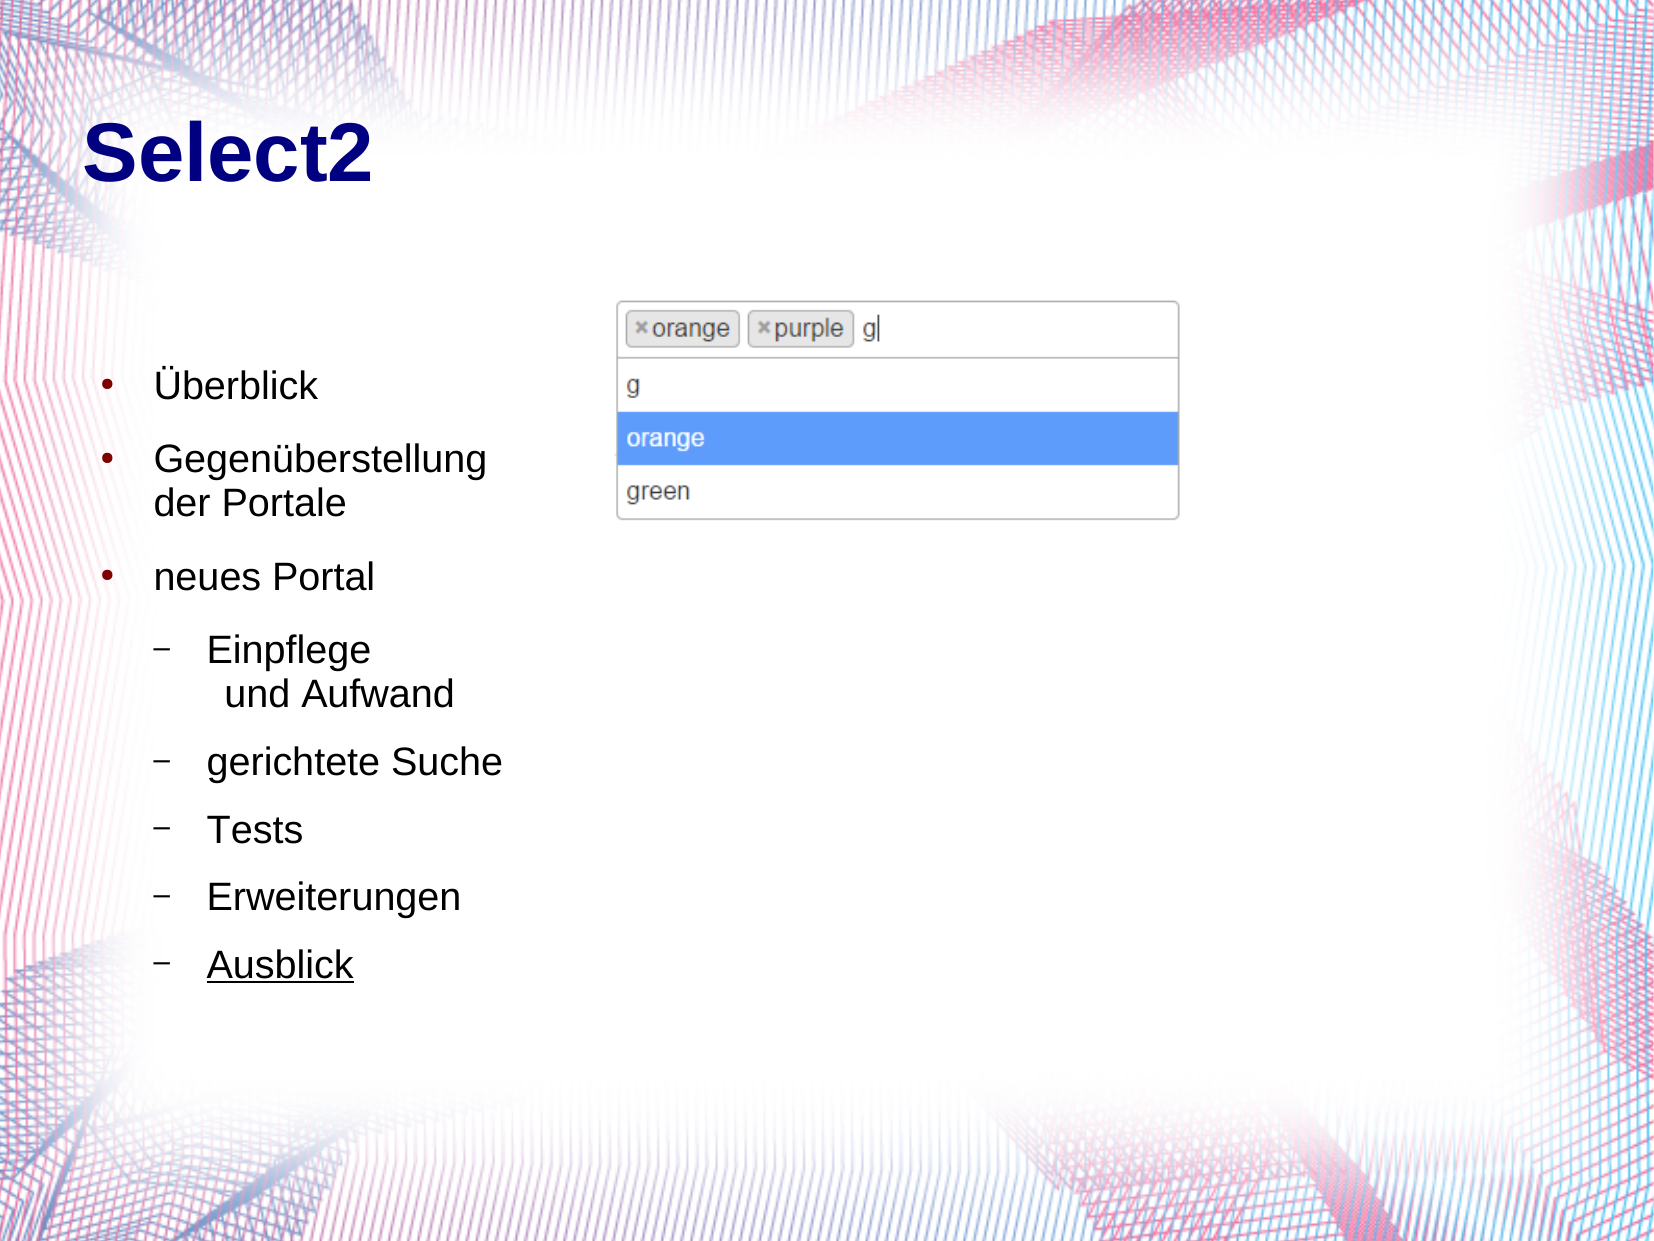

# Select2
Überblick
Gegenüberstellung der Portale
neues Portal
Einpflege
und Aufwand
gerichtete Suche
Tests
Erweiterungen
Ausblick